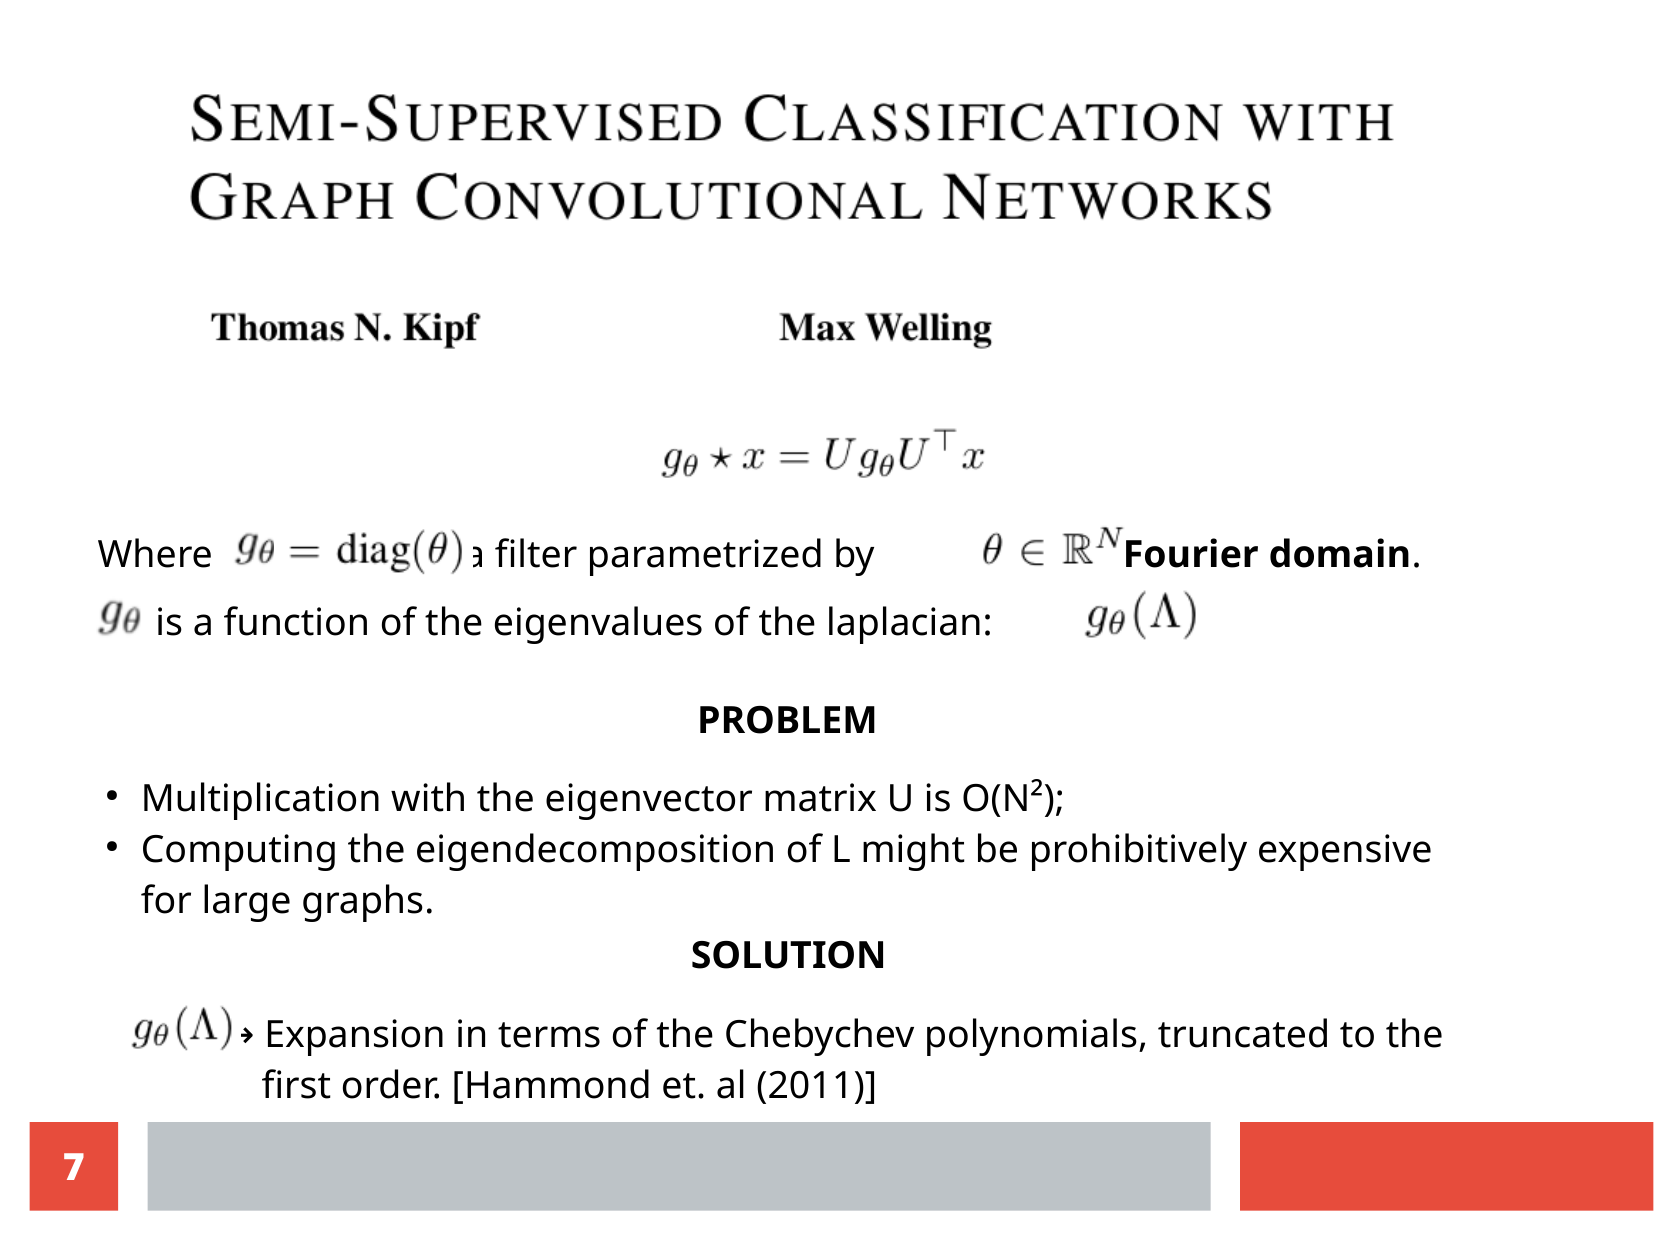

Where is a filter parametrized by in the Fourier domain.
 is a function of the eigenvalues of the laplacian: .
PROBLEM
Multiplication with the eigenvector matrix U is O(N²);
Computing the eigendecomposition of L might be prohibitively expensive
for large graphs.
SOLUTION
 → Expansion in terms of the Chebychev polynomials, truncated to the
 first order. [Hammond et. al (2011)]
7